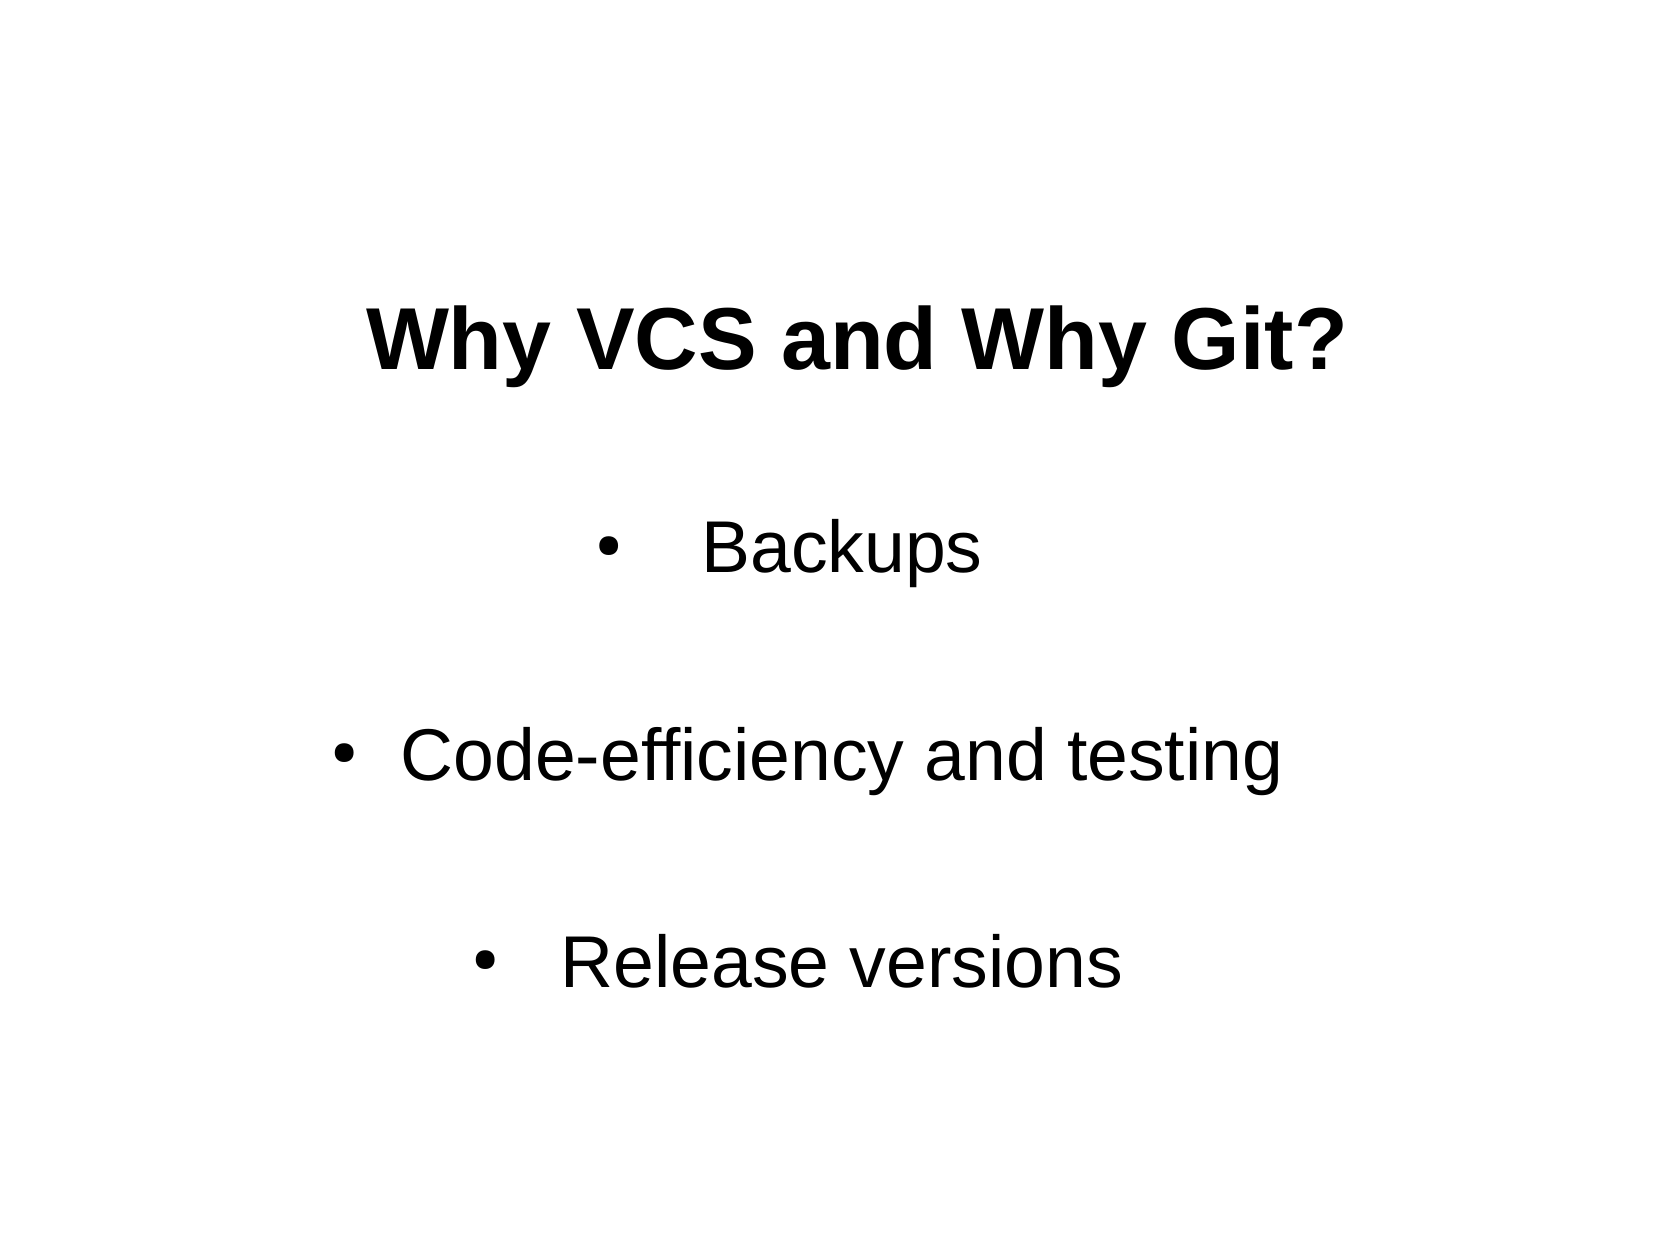

#
Why VCS and Why Git?
Backups
Code-efficiency and testing
Release versions